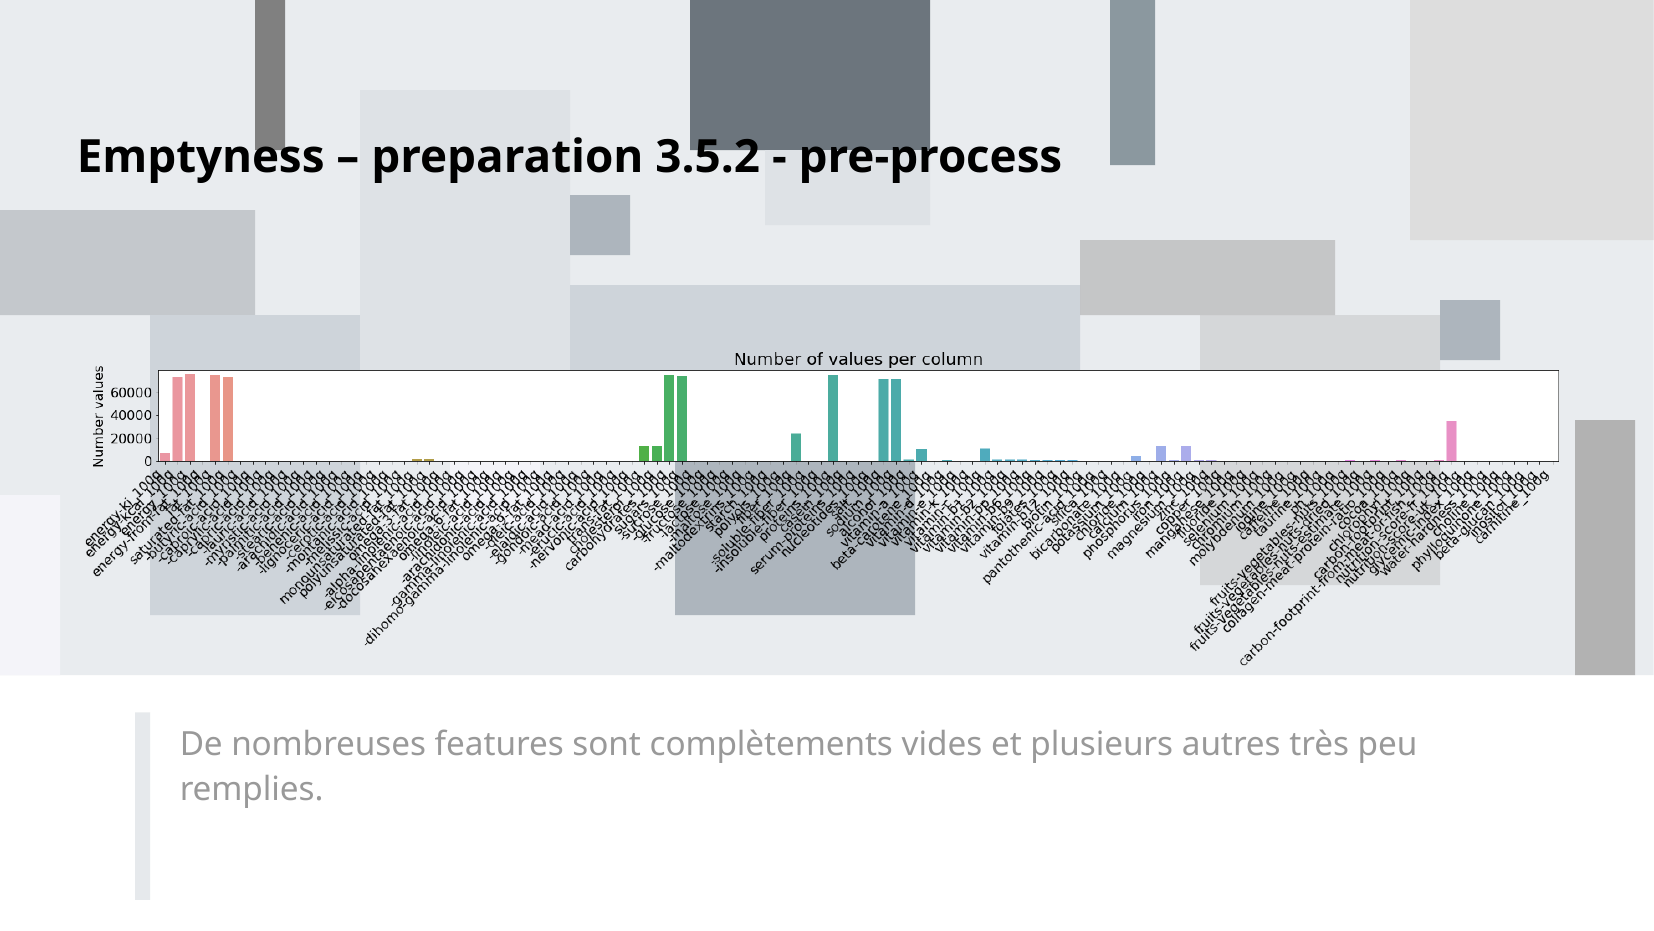

# Emptyness – preparation 3.5.2 - pre-process
De nombreuses features sont complètements vides et plusieurs autres très peu remplies.